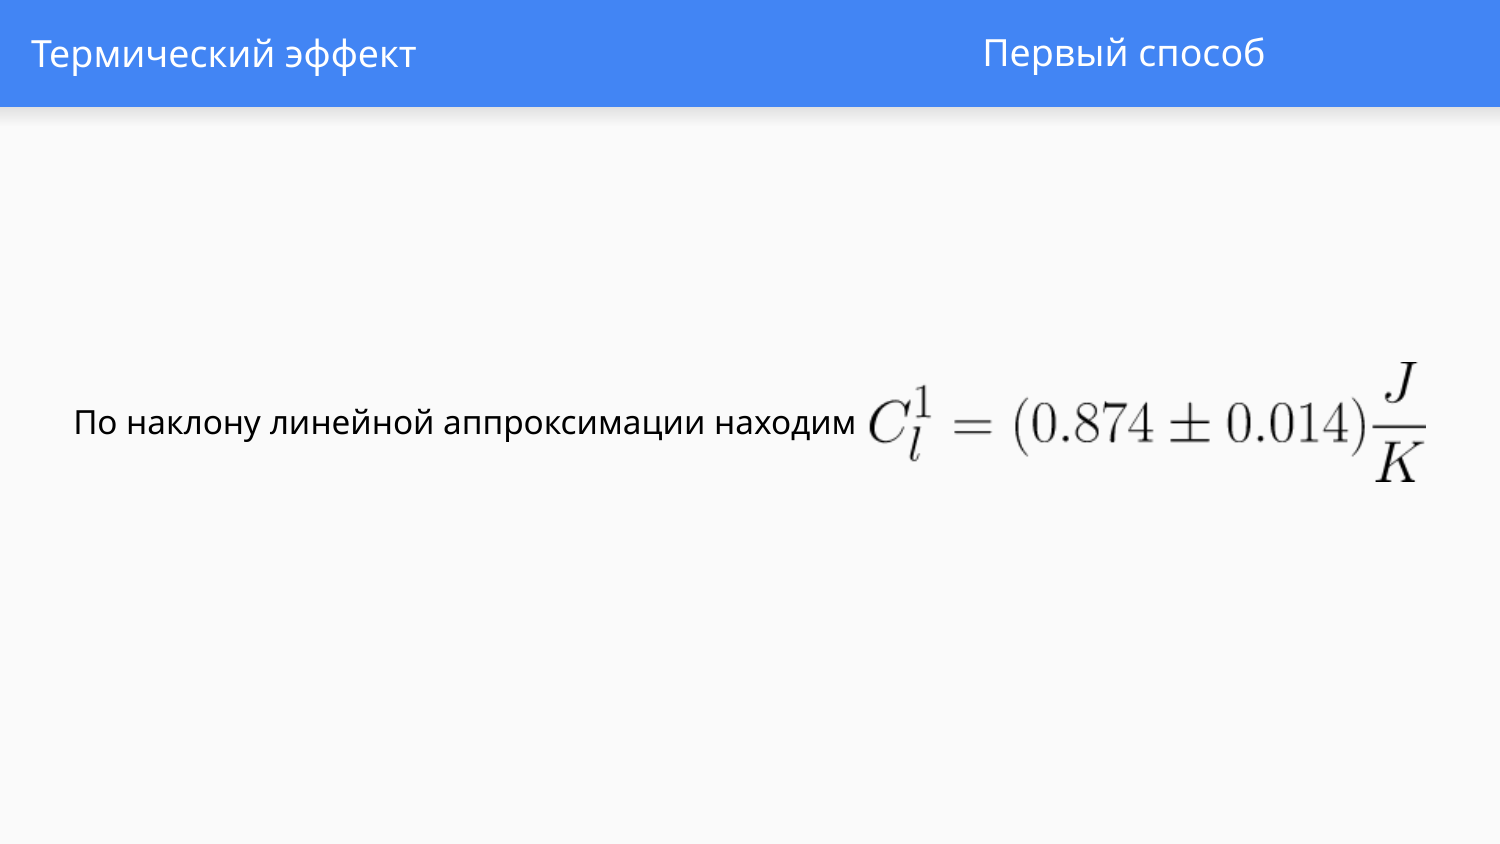

# Термический эффект
Первый способ
По наклону линейной аппроксимации находим